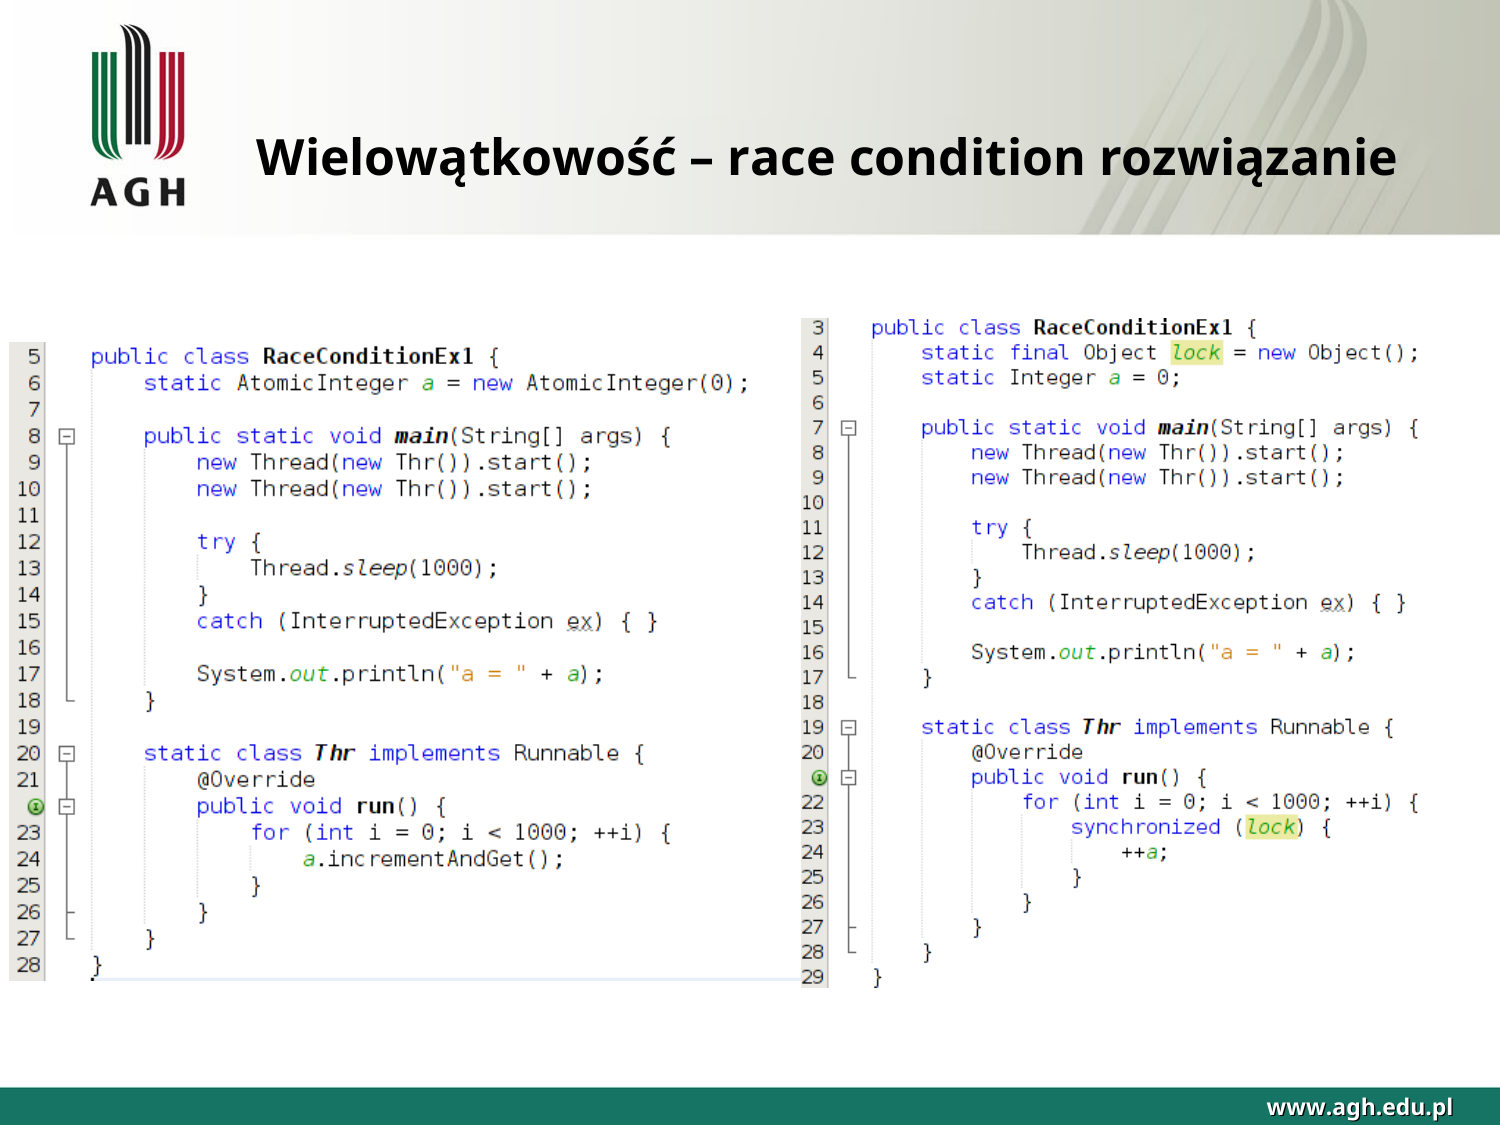

# Wielowątkowość – race condition rozwiązanie
www.agh.edu.pl